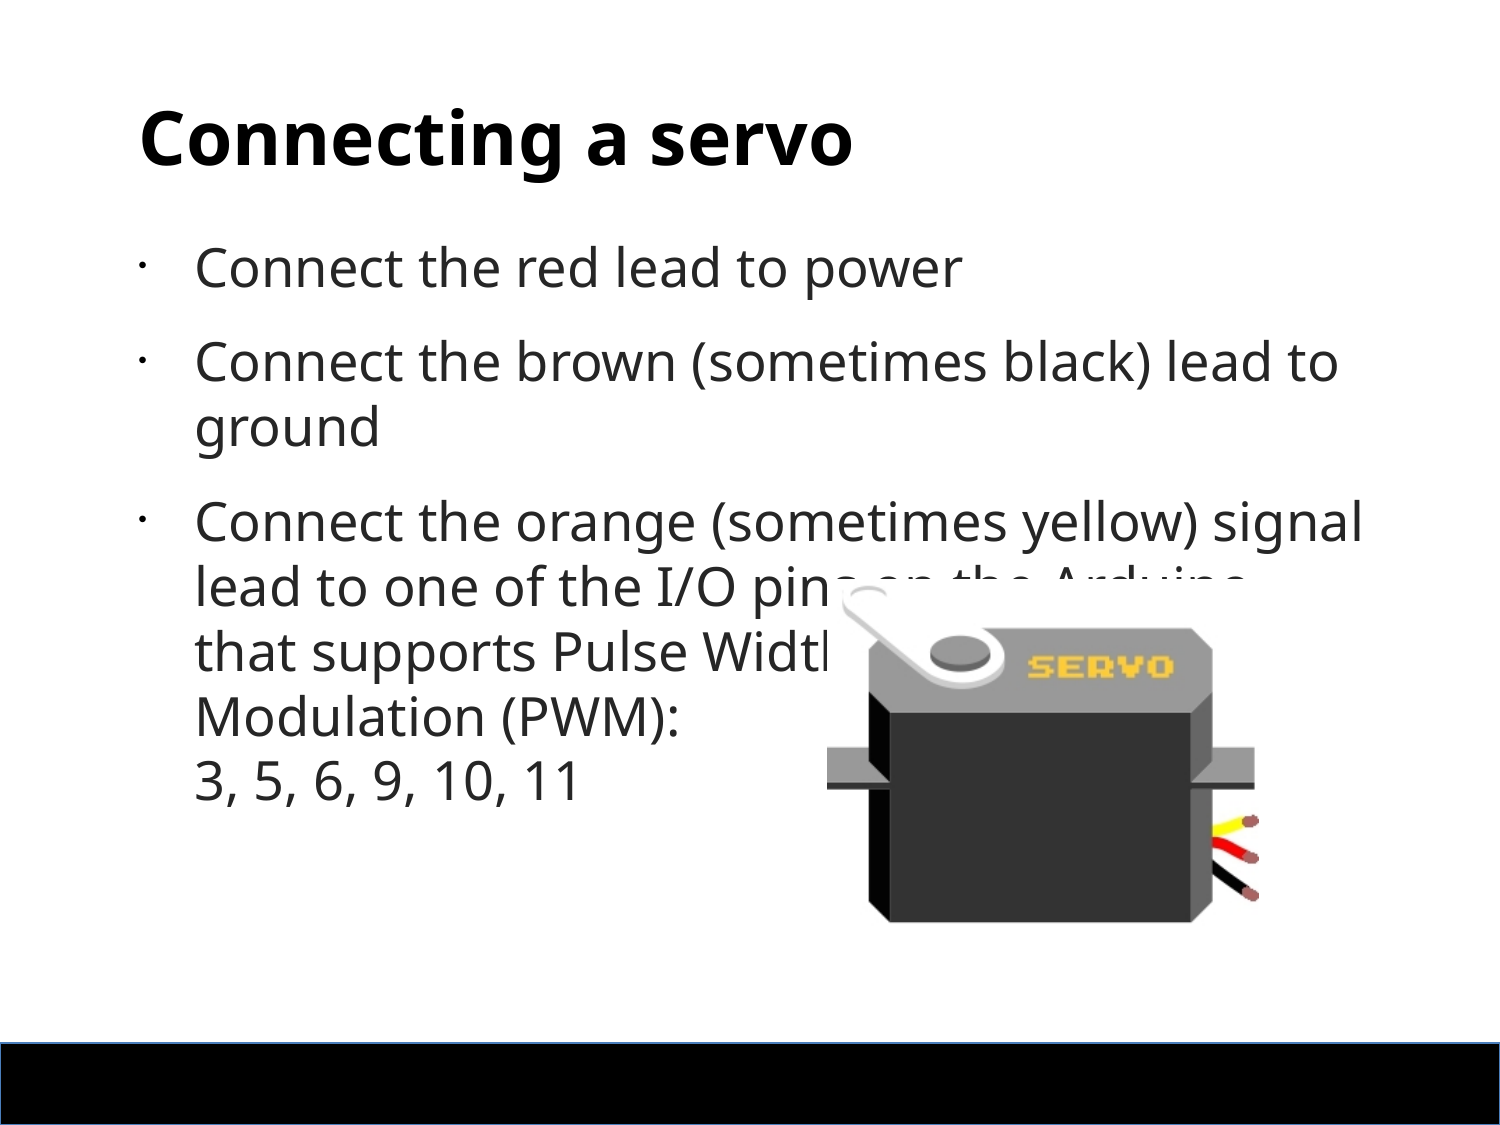

# Connecting a servo
Connect the red lead to power
Connect the brown (sometimes black) lead to ground
Connect the orange (sometimes yellow) signal lead to one of the I/O pins on the Arduino that supports Pulse Width
Modulation (PWM):
3, 5, 6, 9, 10, 11